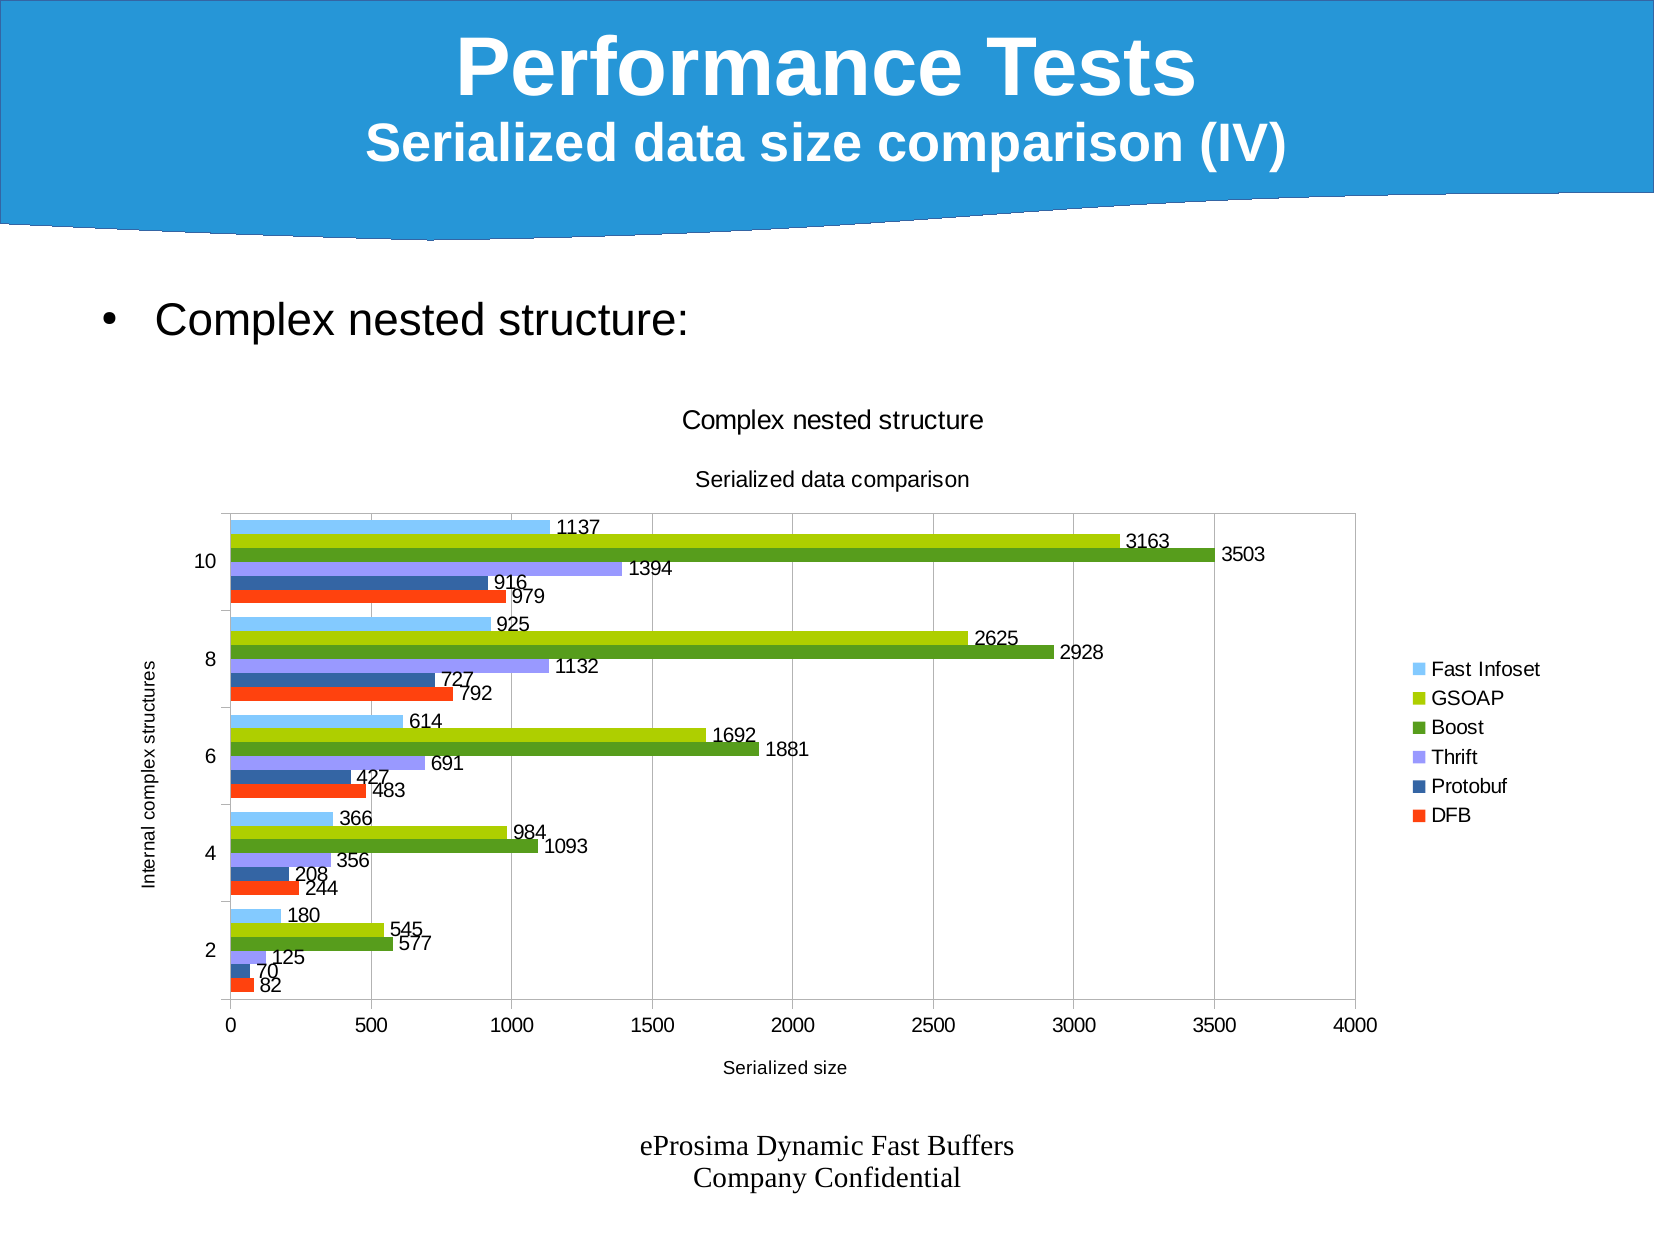

Performance Tests
Serialized data size comparison (IV)
# Complex nested structure:
### Chart: Complex nested structure
Serialized data comparison
| Category | DFB | Protobuf | Thrift | Boost | GSOAP | Fast Infoset |
|---|---|---|---|---|---|---|
| 2 | 82.0 | 70.0 | 125.0 | 577.0 | 545.0 | 180.0 |
| 4 | 244.0 | 208.0 | 356.0 | 1093.0 | 984.0 | 366.0 |
| 6 | 483.0 | 427.0 | 691.0 | 1881.0 | 1692.0 | 614.0 |
| 8 | 792.0 | 727.0 | 1132.0 | 2928.0 | 2625.0 | 925.0 |
| 10 | 979.0 | 916.0 | 1394.0 | 3503.0 | 3163.0 | 1137.0 |eProsima Dynamic Fast Buffers